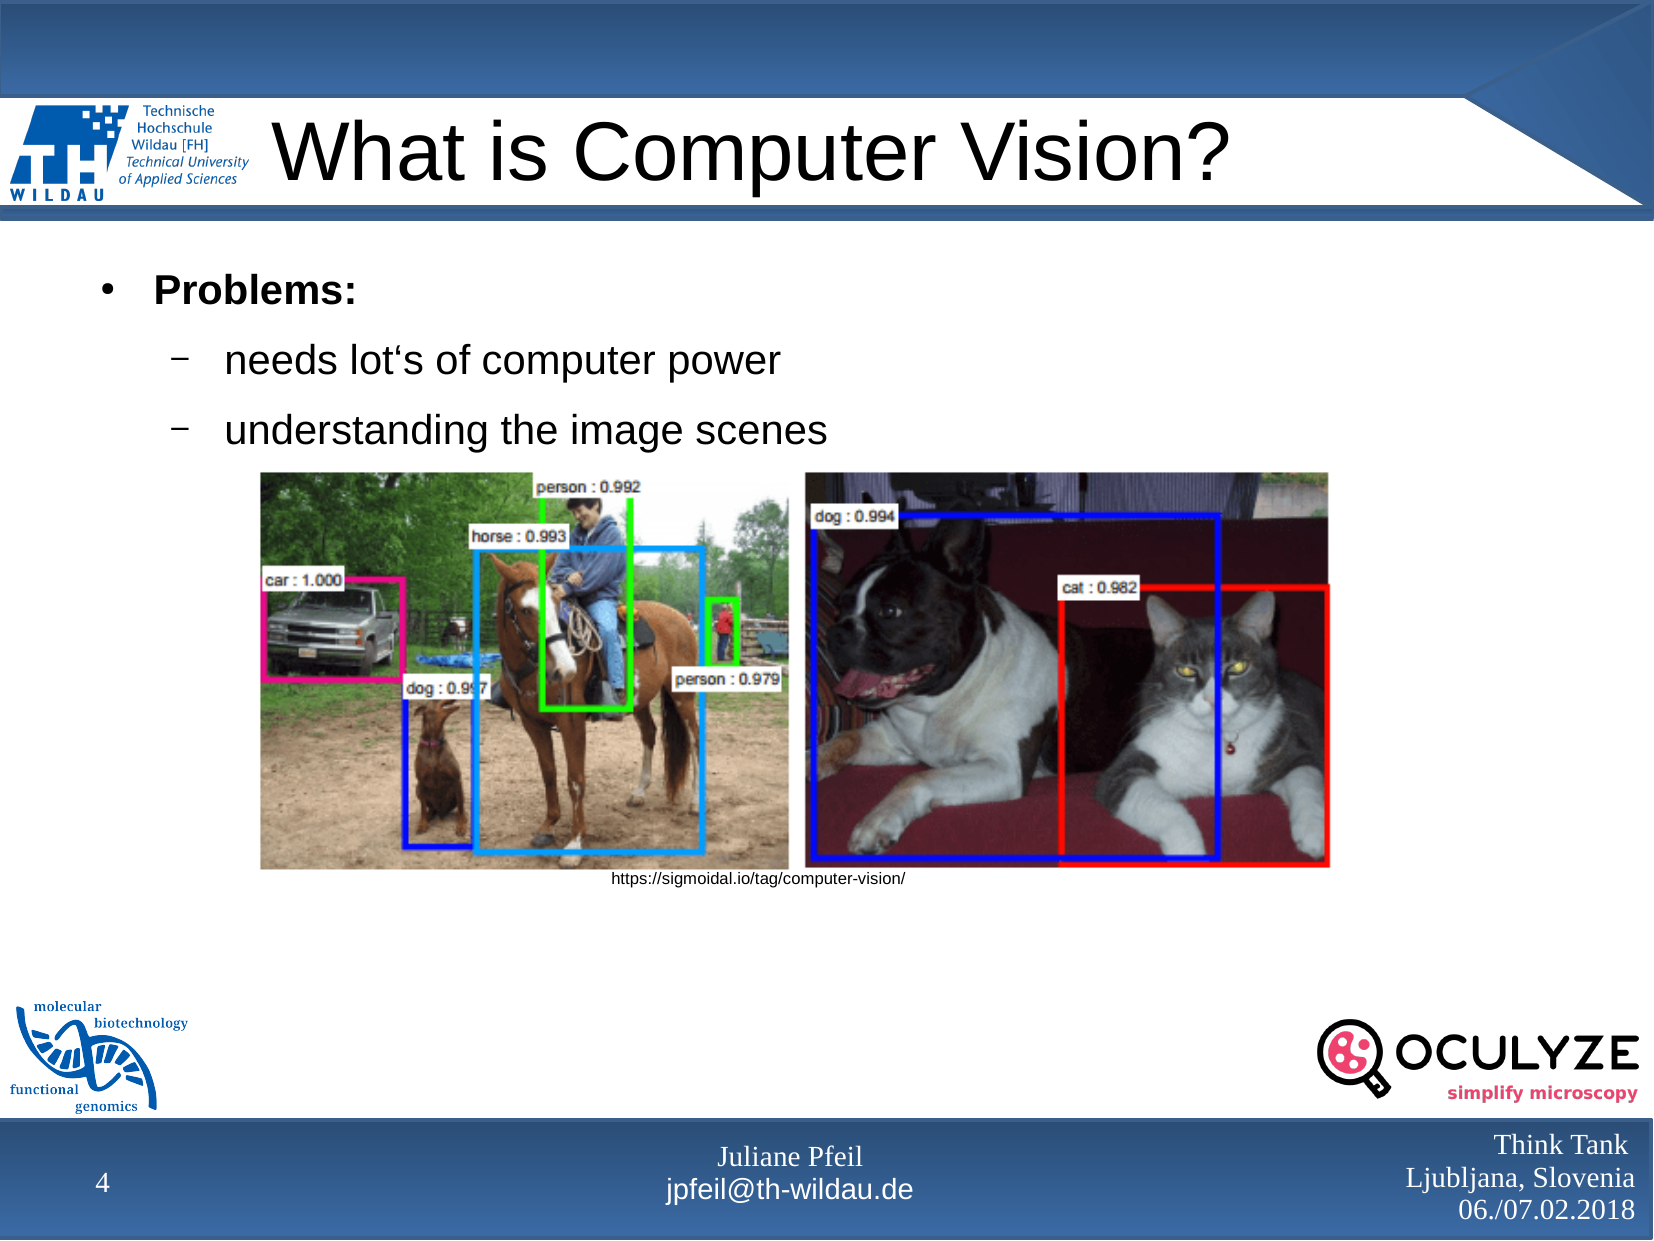

# What is Computer Vision?
Problems:
needs lot‘s of computer power
understanding the image scenes
https://sigmoidal.io/tag/computer-vision/